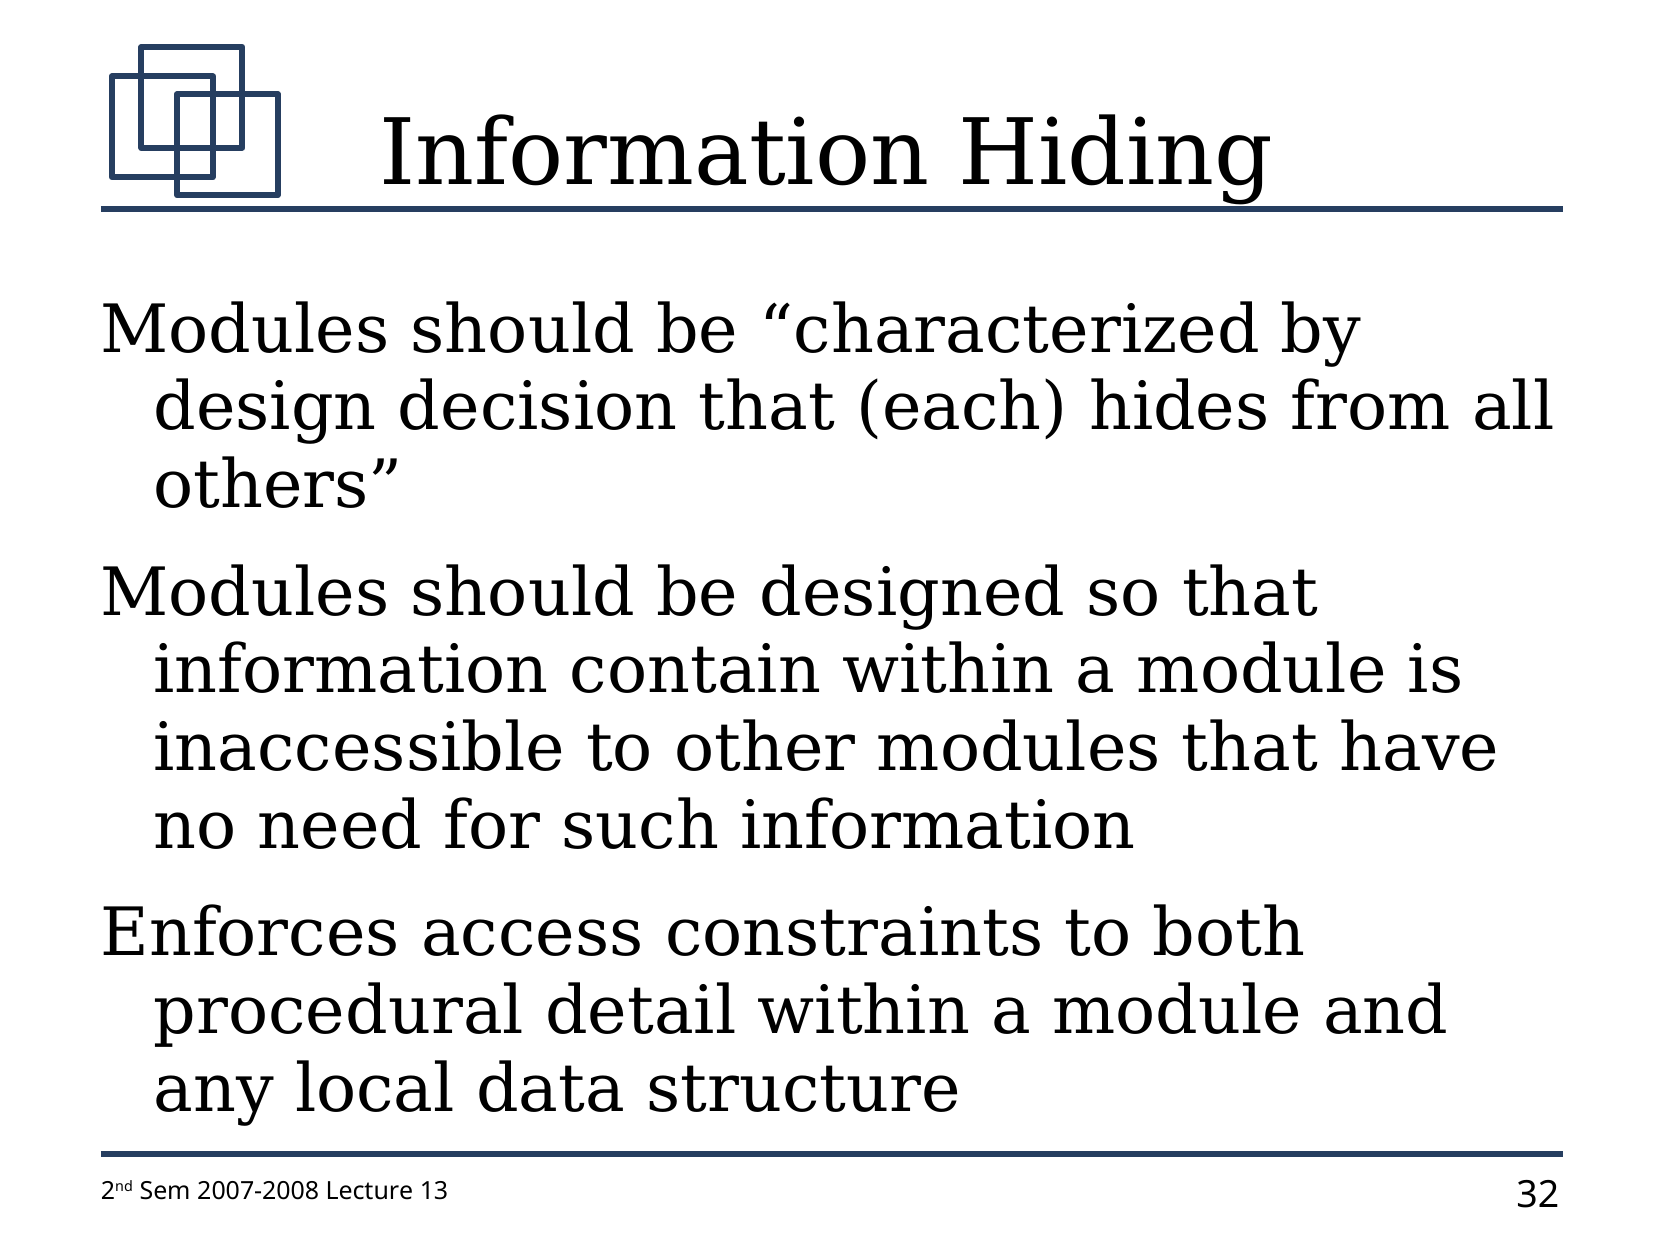

# Information Hiding
Modules should be “characterized by design decision that (each) hides from all others”
Modules should be designed so that information contain within a module is inaccessible to other modules that have no need for such information
Enforces access constraints to both procedural detail within a module and any local data structure